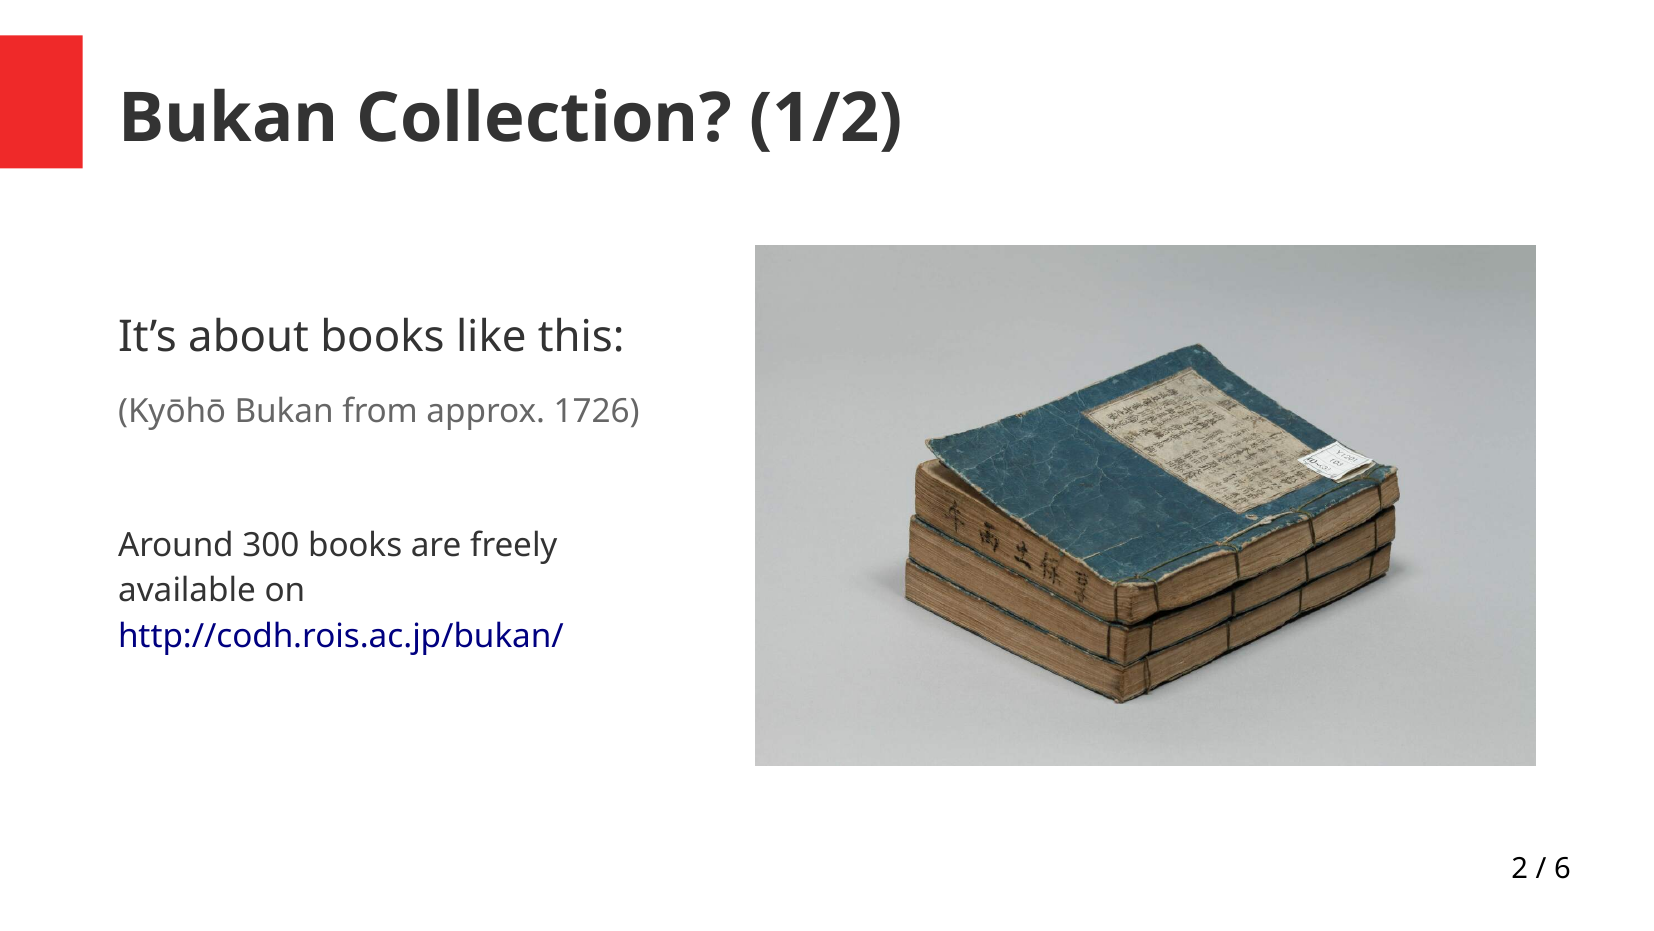

# Bukan Collection? (1/2)
It’s about books like this:
(Kyōhō Bukan from approx. 1726)
Around 300 books are freely available on http://codh.rois.ac.jp/bukan/
2